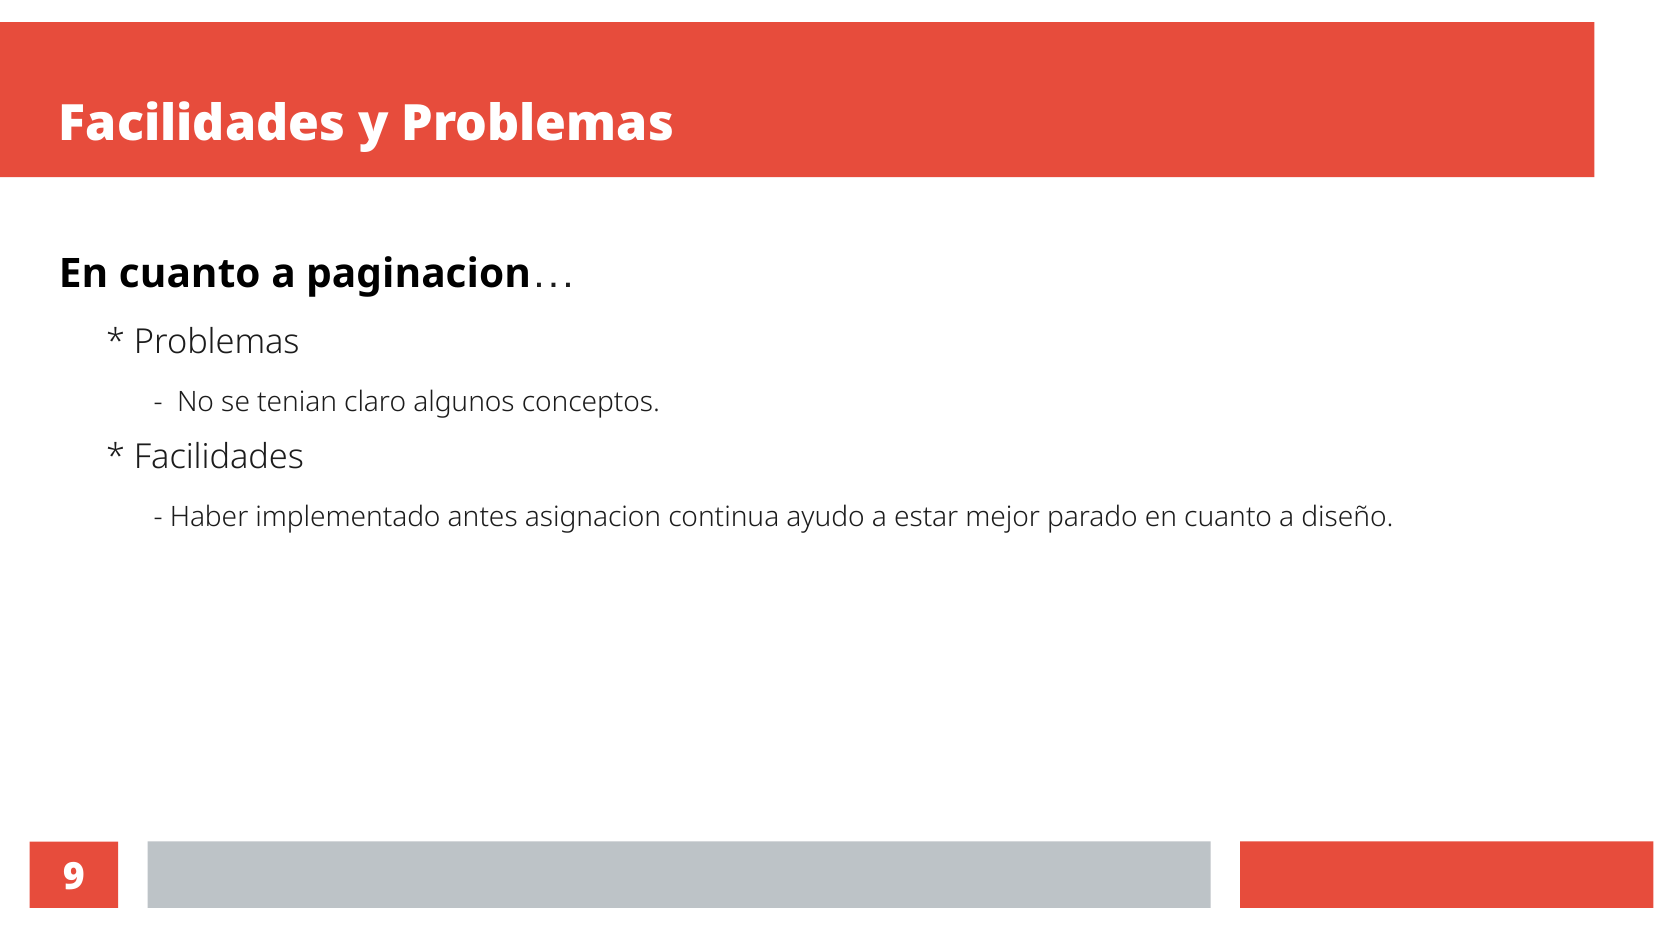

# Facilidades y Problemas
En cuanto a paginacion...
* Problemas
- No se tenian claro algunos conceptos.
* Facilidades
- Haber implementado antes asignacion continua ayudo a estar mejor parado en cuanto a diseño.
9